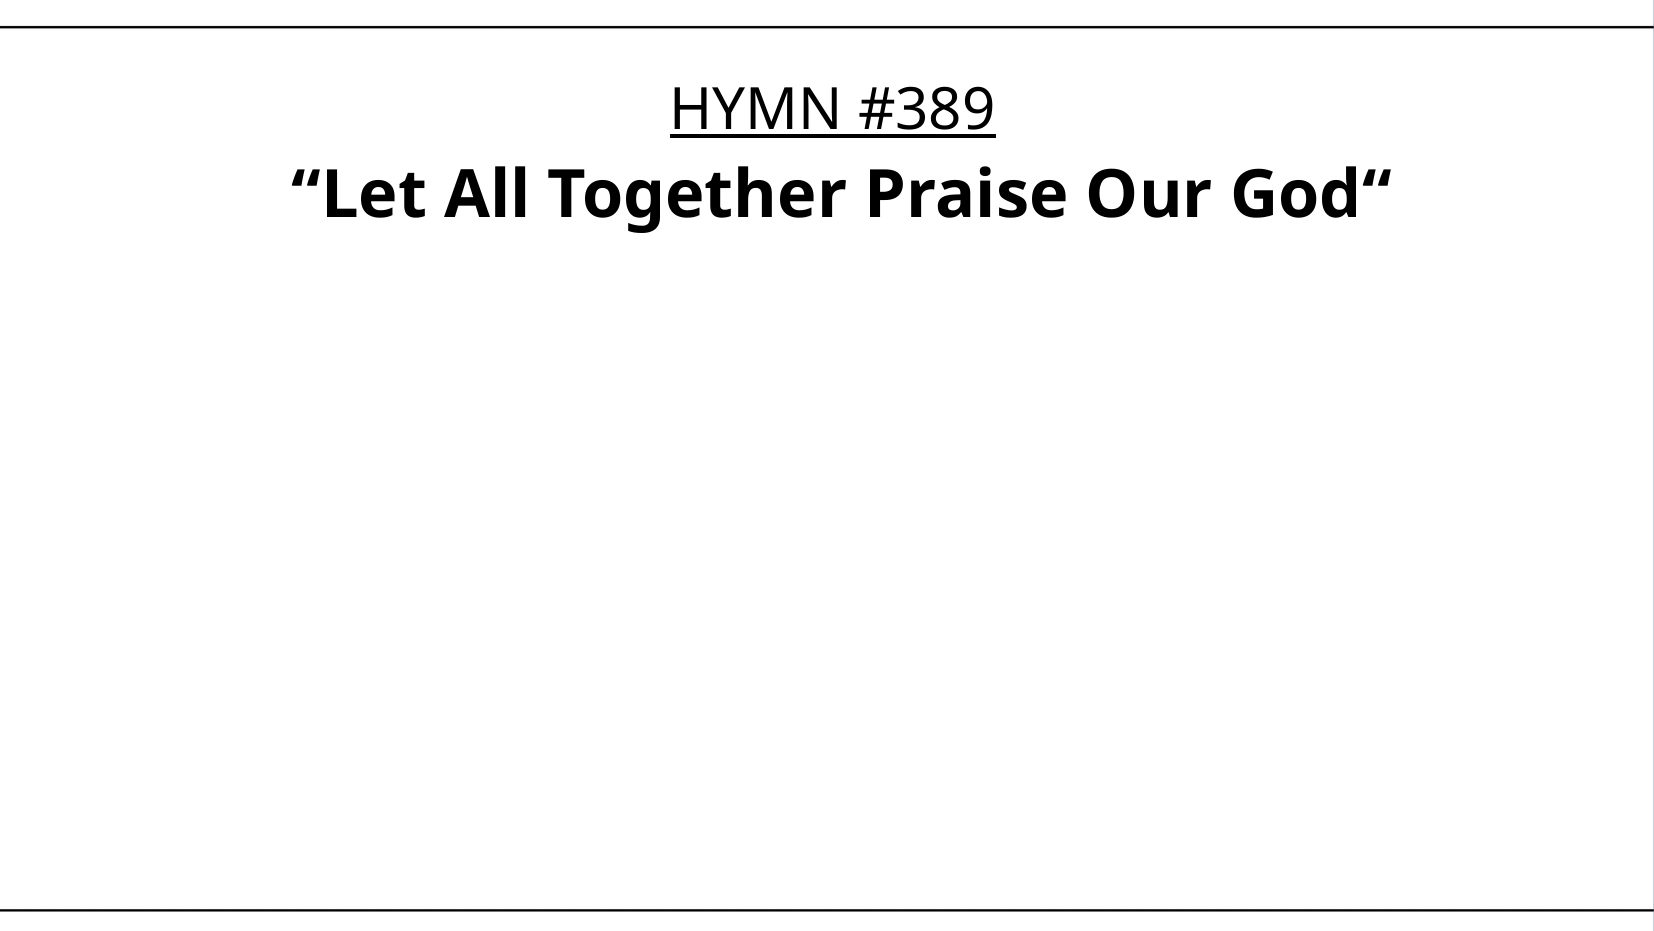

HYMN #389
“Let All Together Praise Our God“